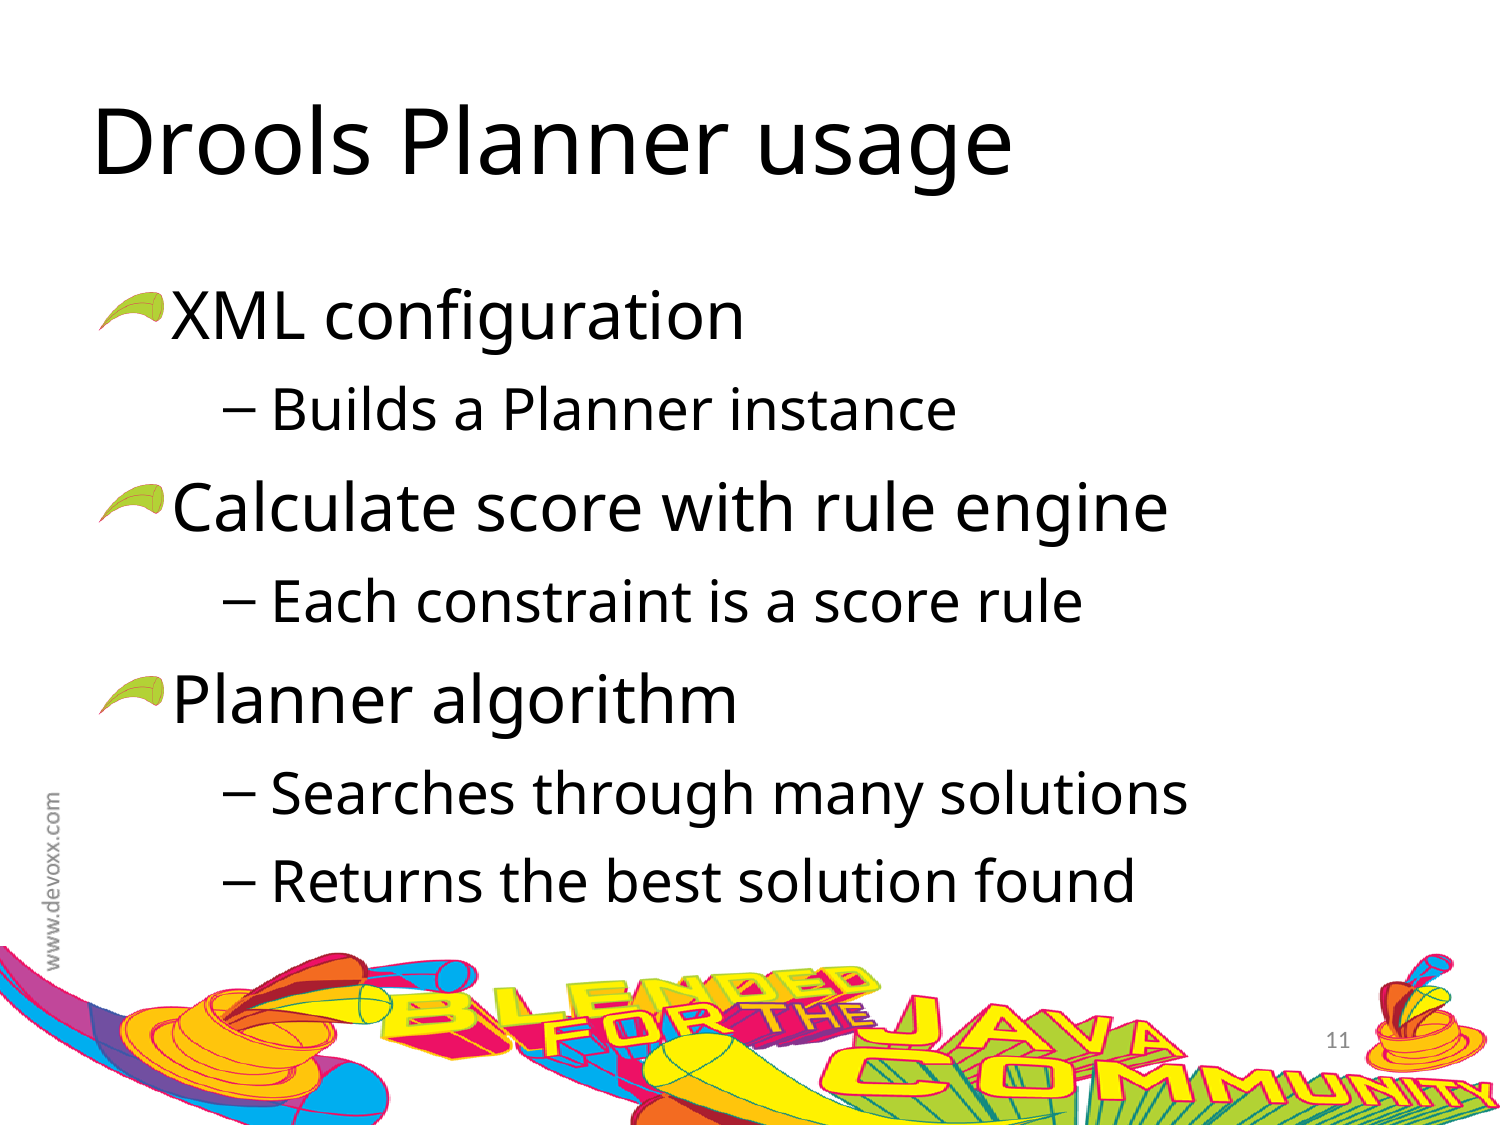

# Drools Planner usage
XML configuration
Builds a Planner instance
Calculate score with rule engine
Each constraint is a score rule
Planner algorithm
Searches through many solutions
Returns the best solution found
11